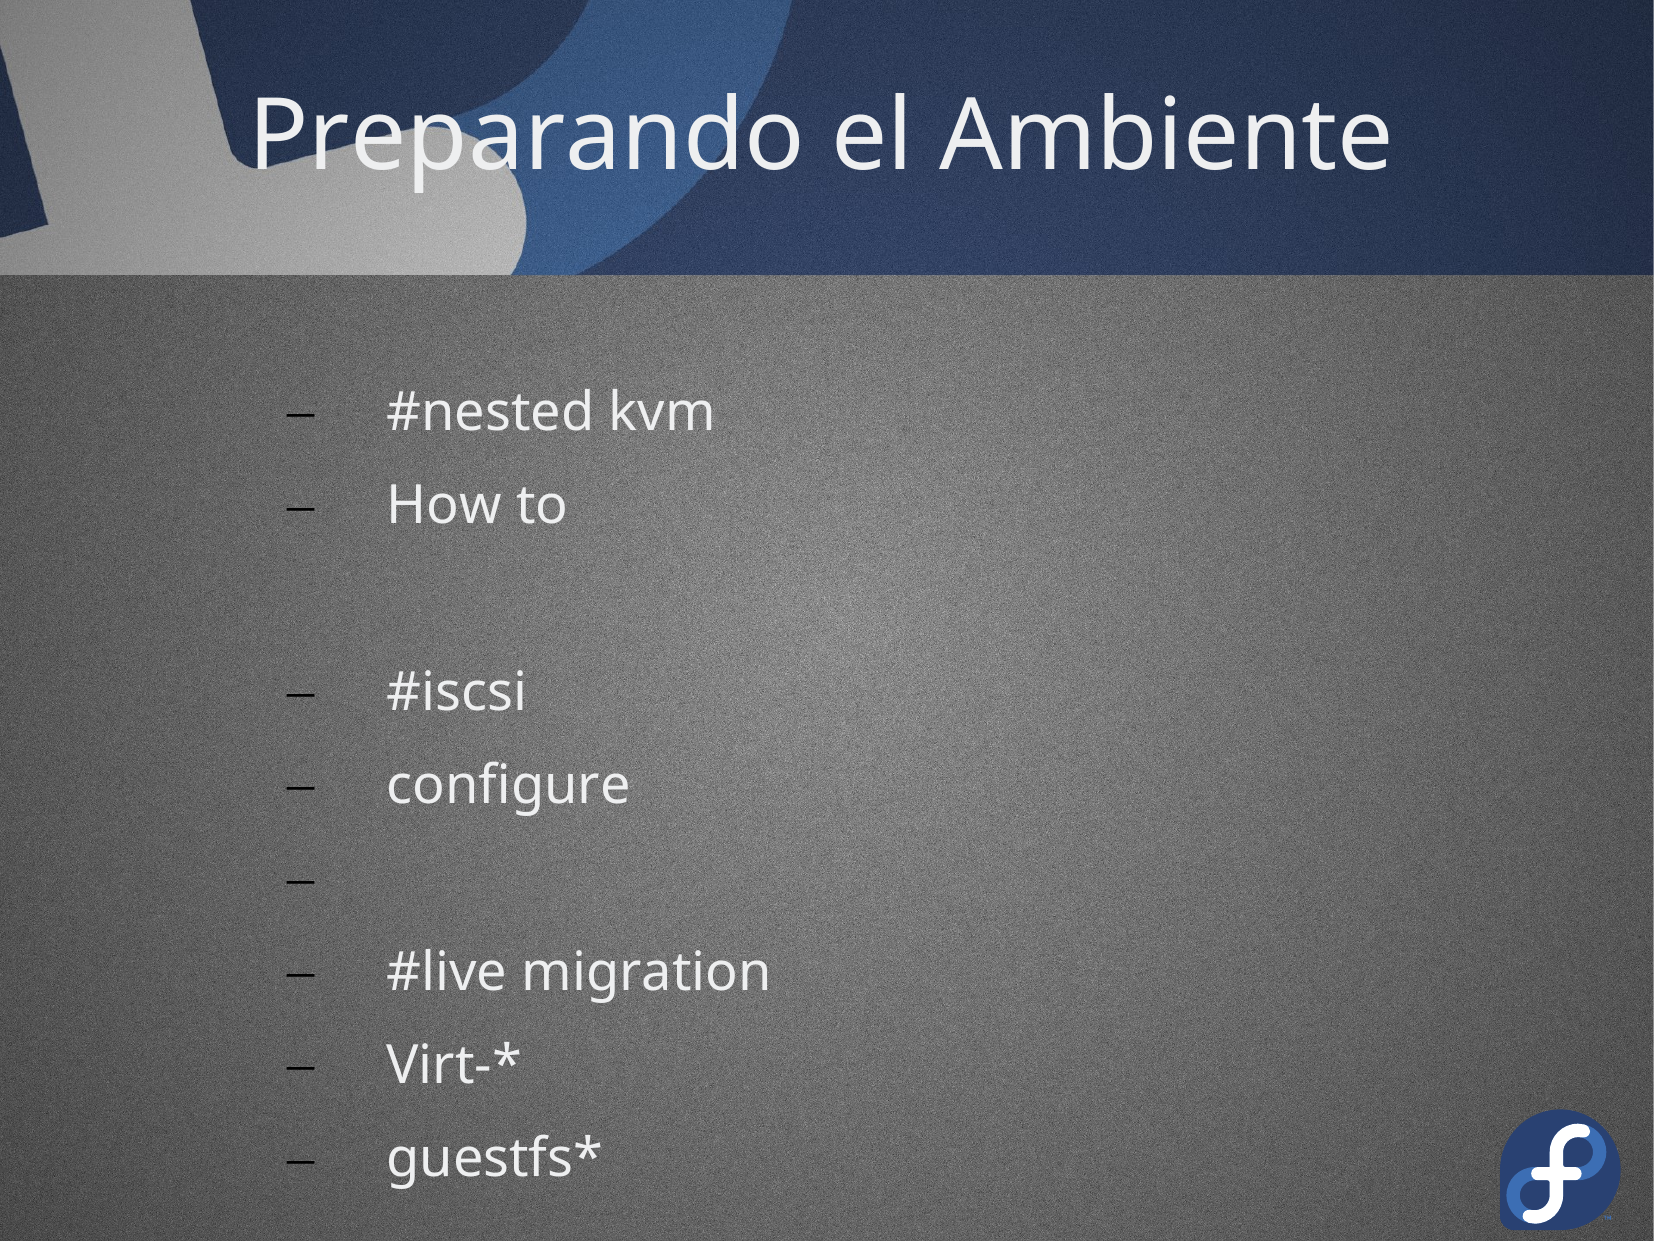

Preparando el Ambiente
#nested kvm
How to
#iscsi
configure
#live migration
Virt-*
guestfs*